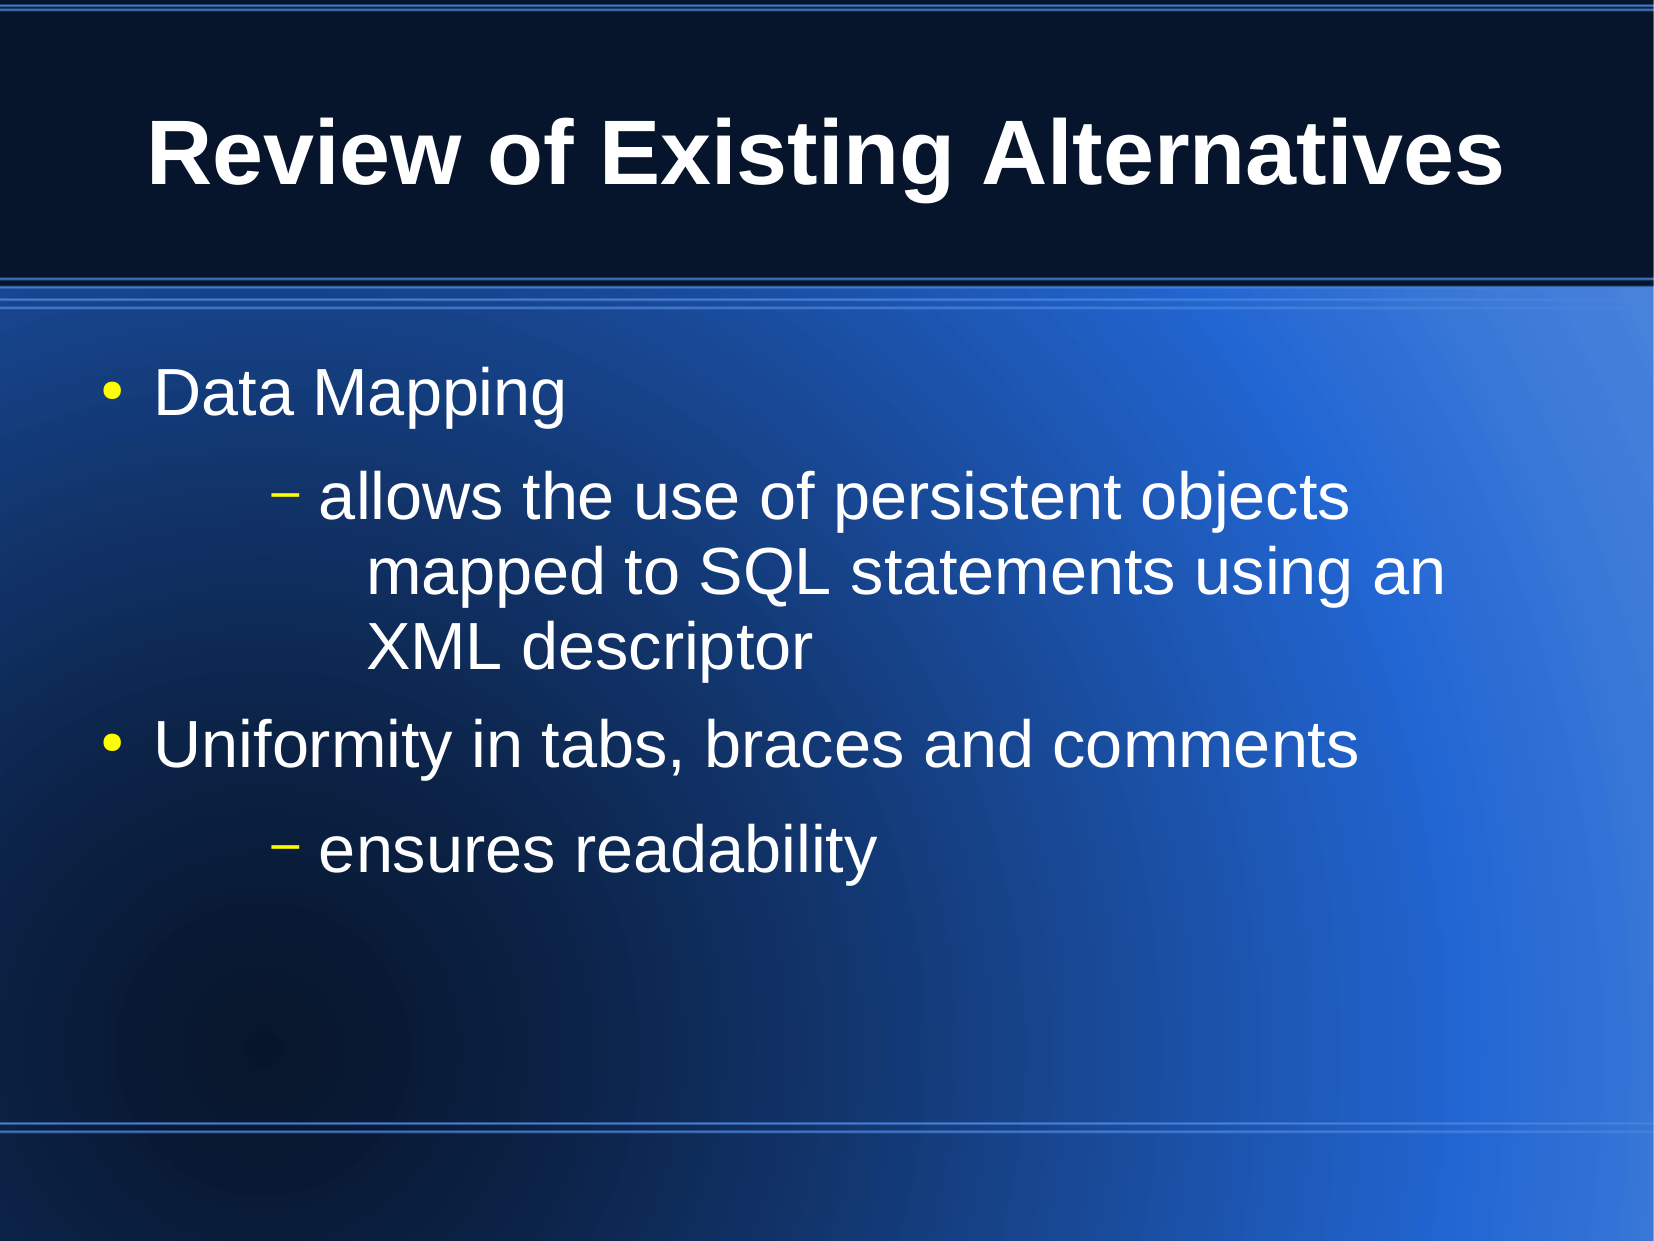

# Review of Existing Alternatives
Data Mapping
allows the use of persistent objects mapped to SQL statements using an XML descriptor
Uniformity in tabs, braces and comments
ensures readability